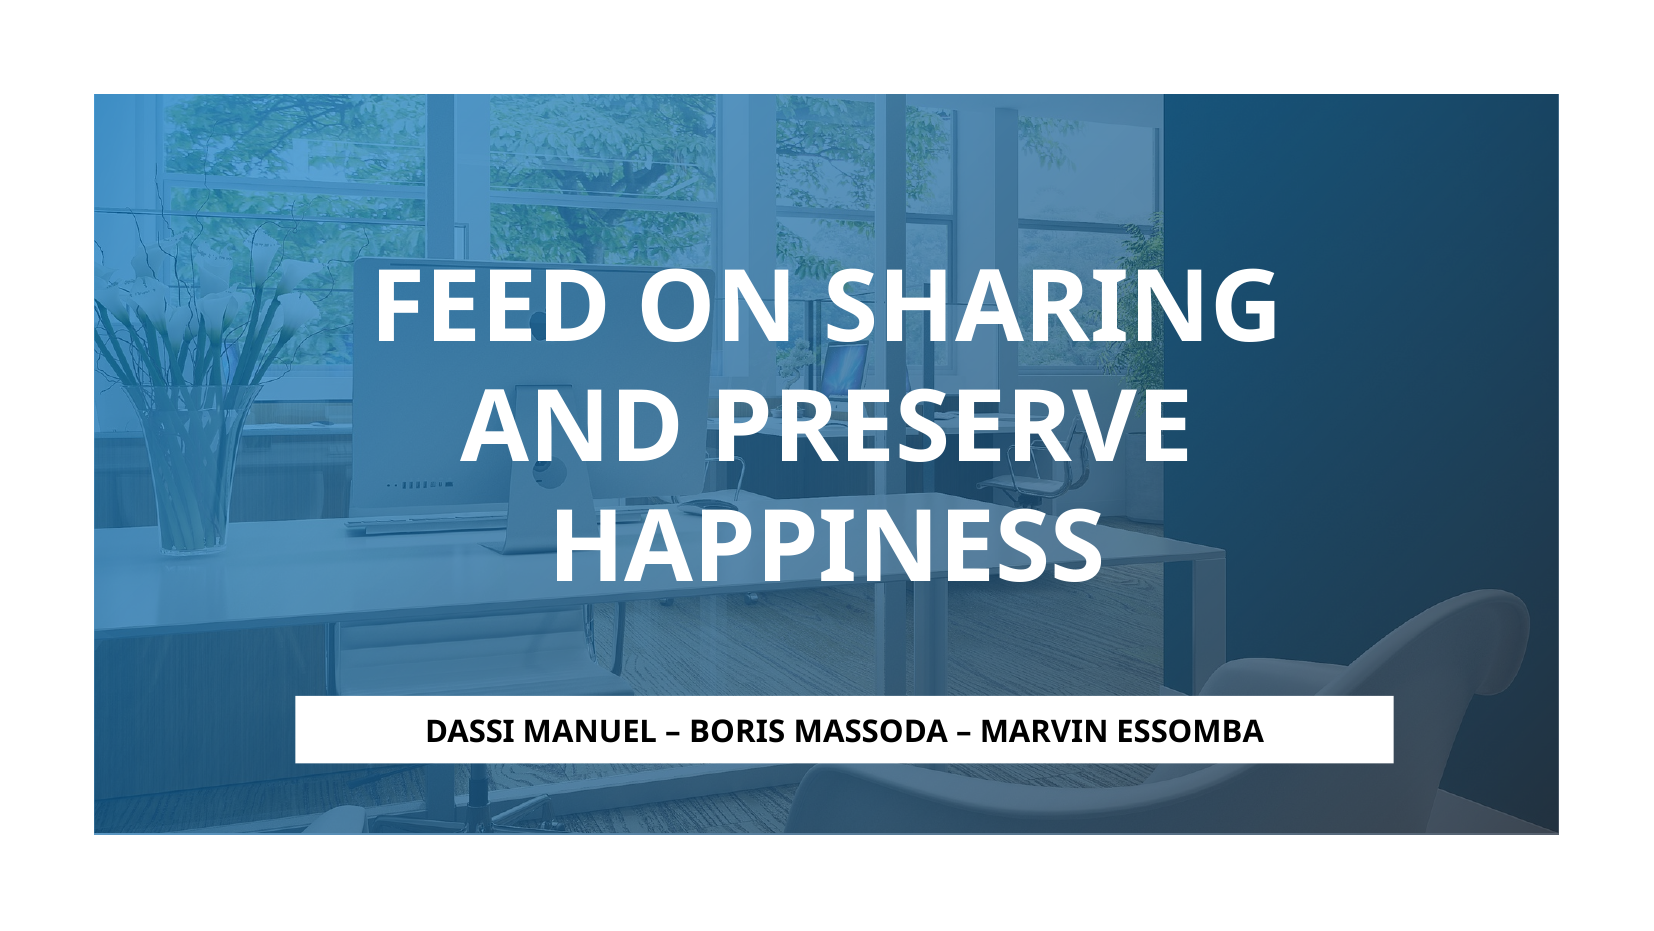

FEED ON SHARING AND PRESERVE HAPPINESS
DASSI MANUEL – BORIS MASSODA – MARVIN ESSOMBA